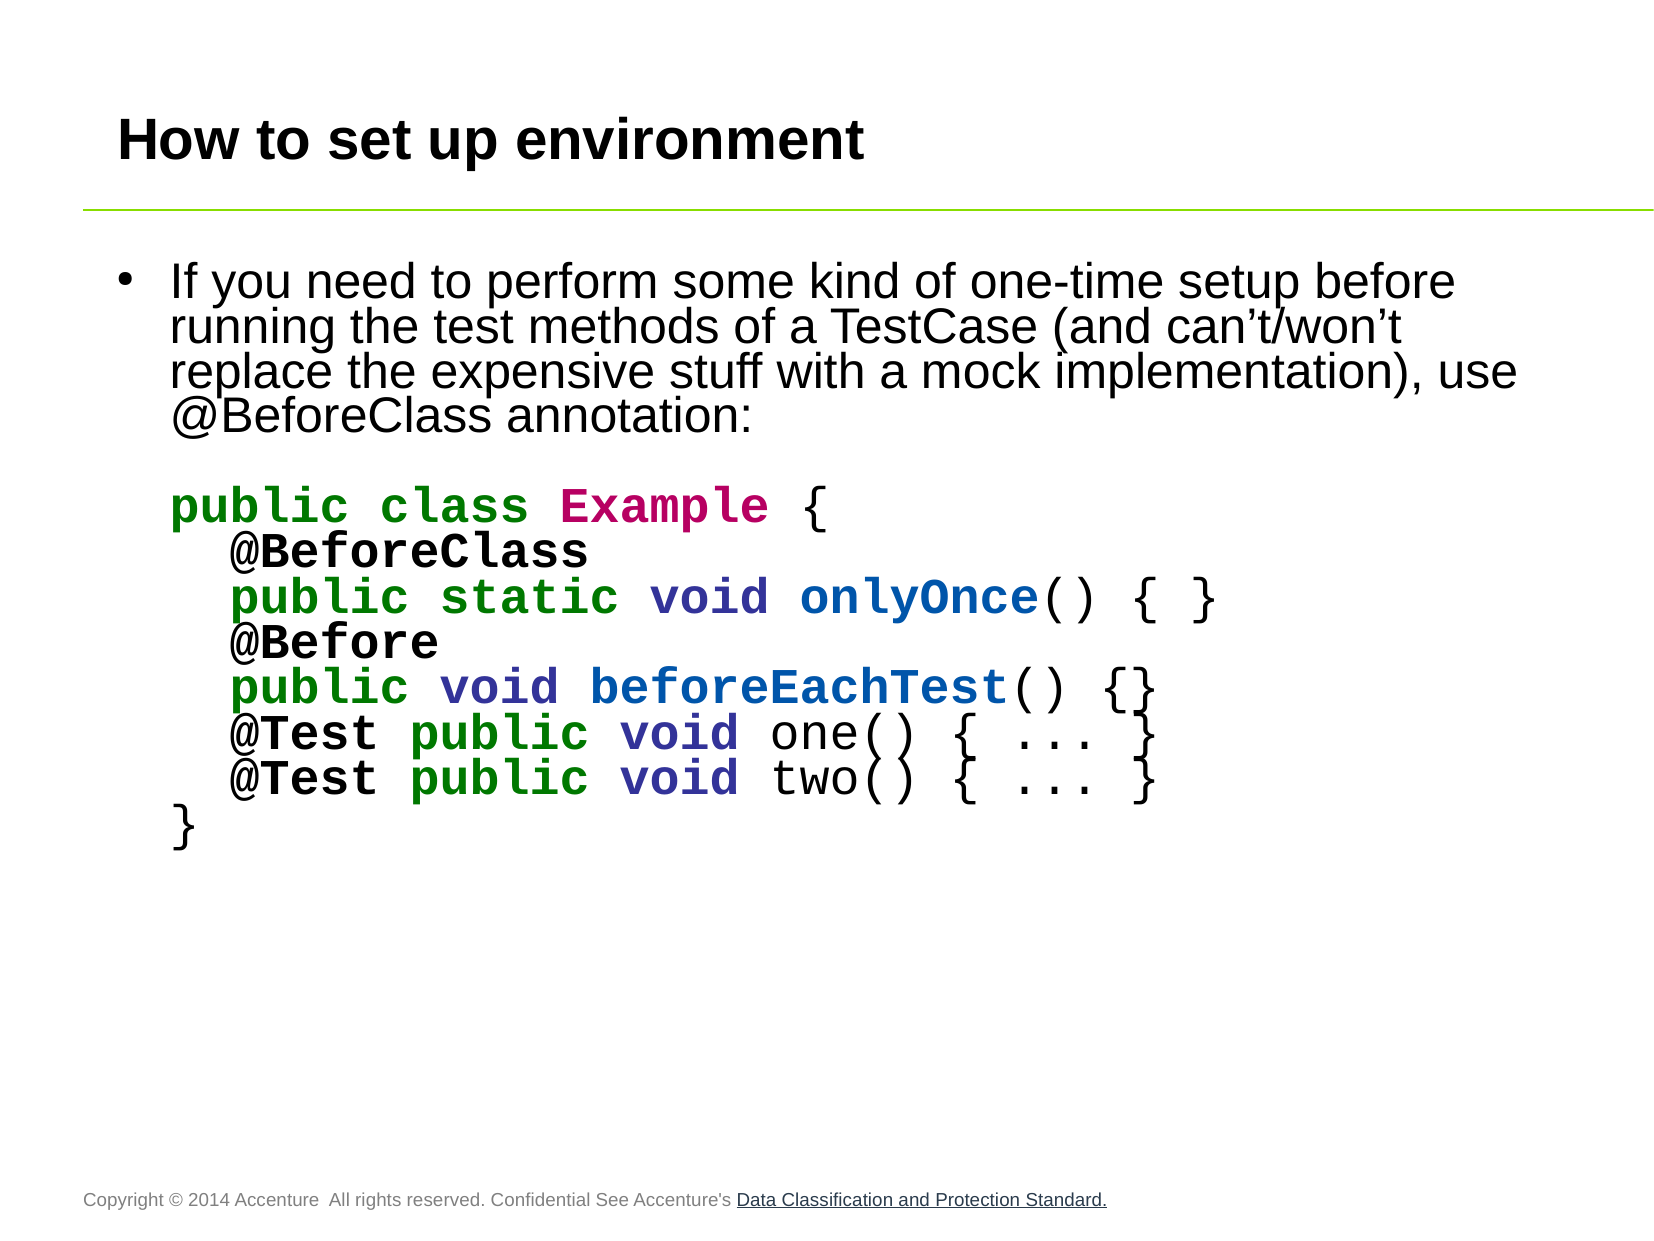

# How to set up environment
If you need to perform some kind of one-time setup before running the test methods of a TestCase (and can’t/won’t replace the expensive stuff with a mock implementation), use @BeforeClass annotation:
public class Example {
 @BeforeClass
 public static void onlyOnce() { }
 @Before
 public void beforeEachTest() {}
 @Test public void one() { ... }
 @Test public void two() { ... }
}